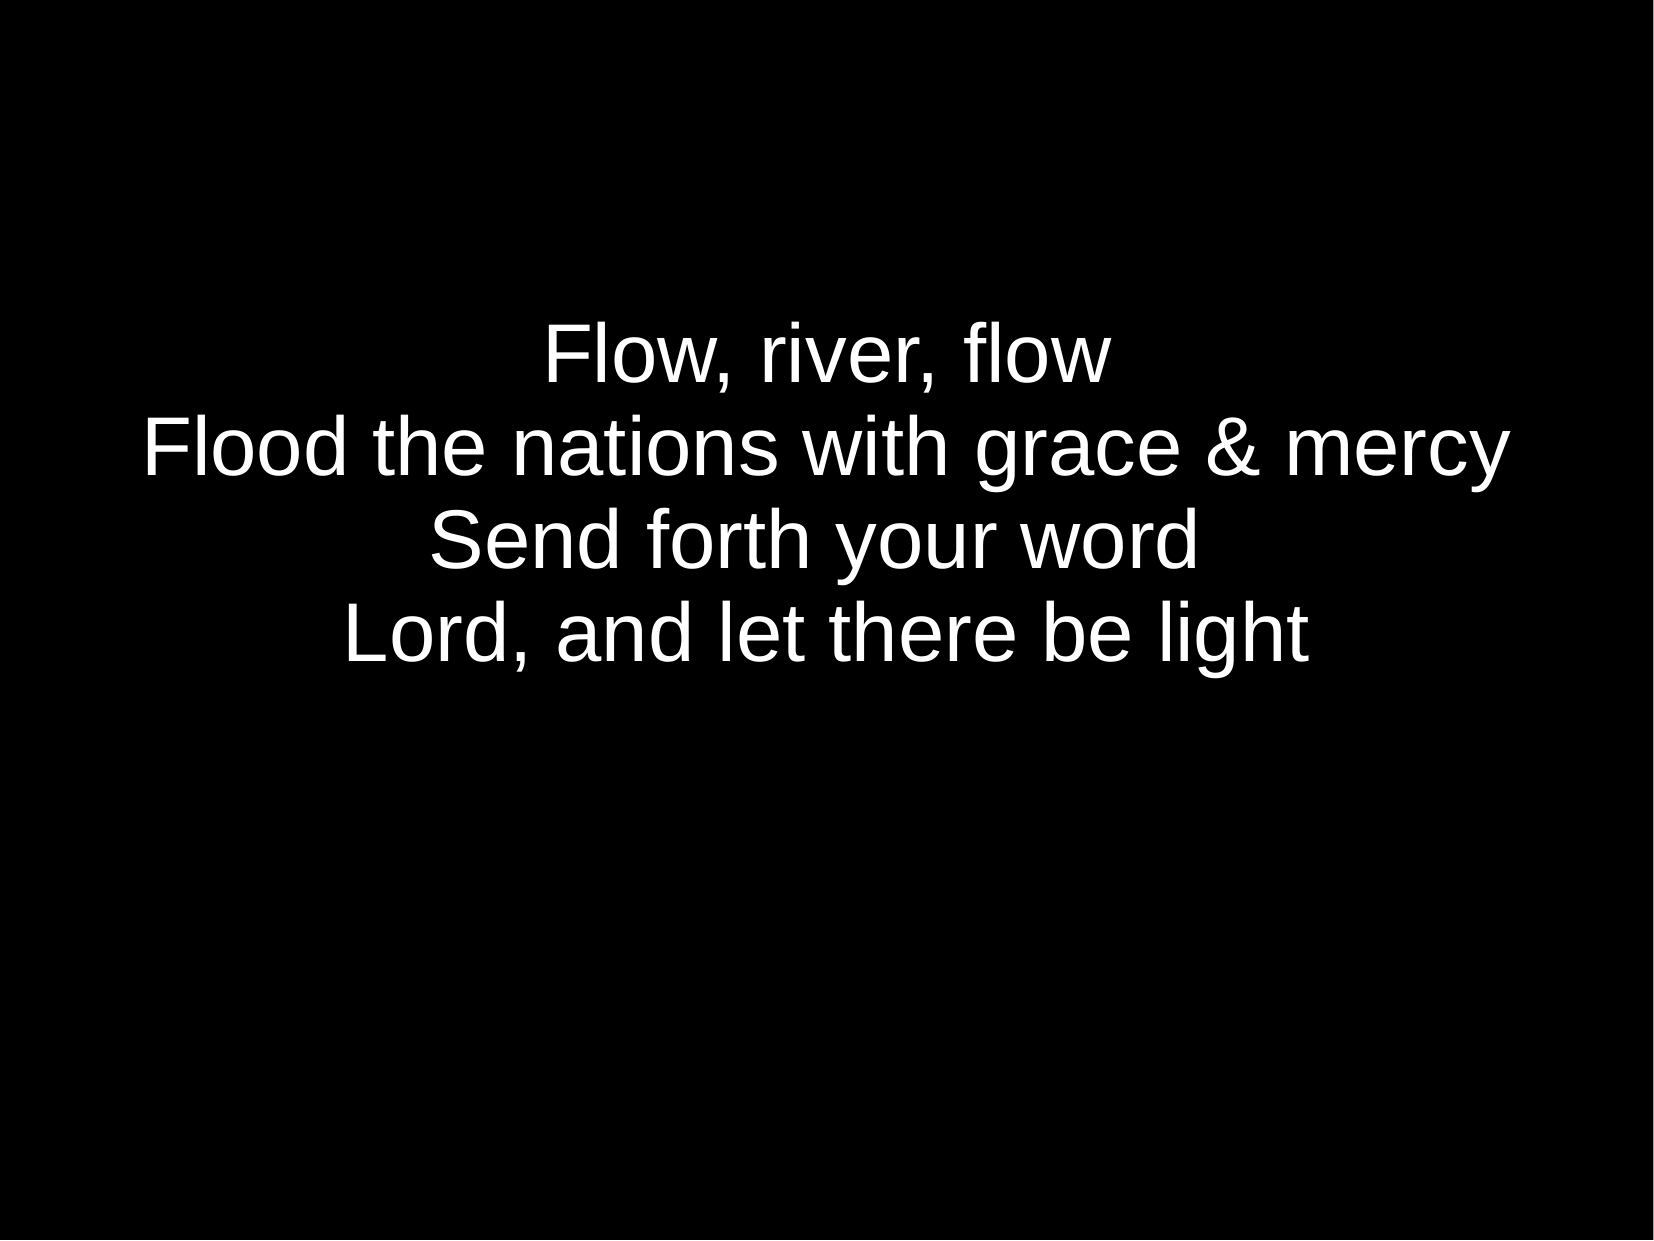

#
Flow, river, flow
Flood the nations with grace & mercy
Send forth your word
Lord, and let there be light